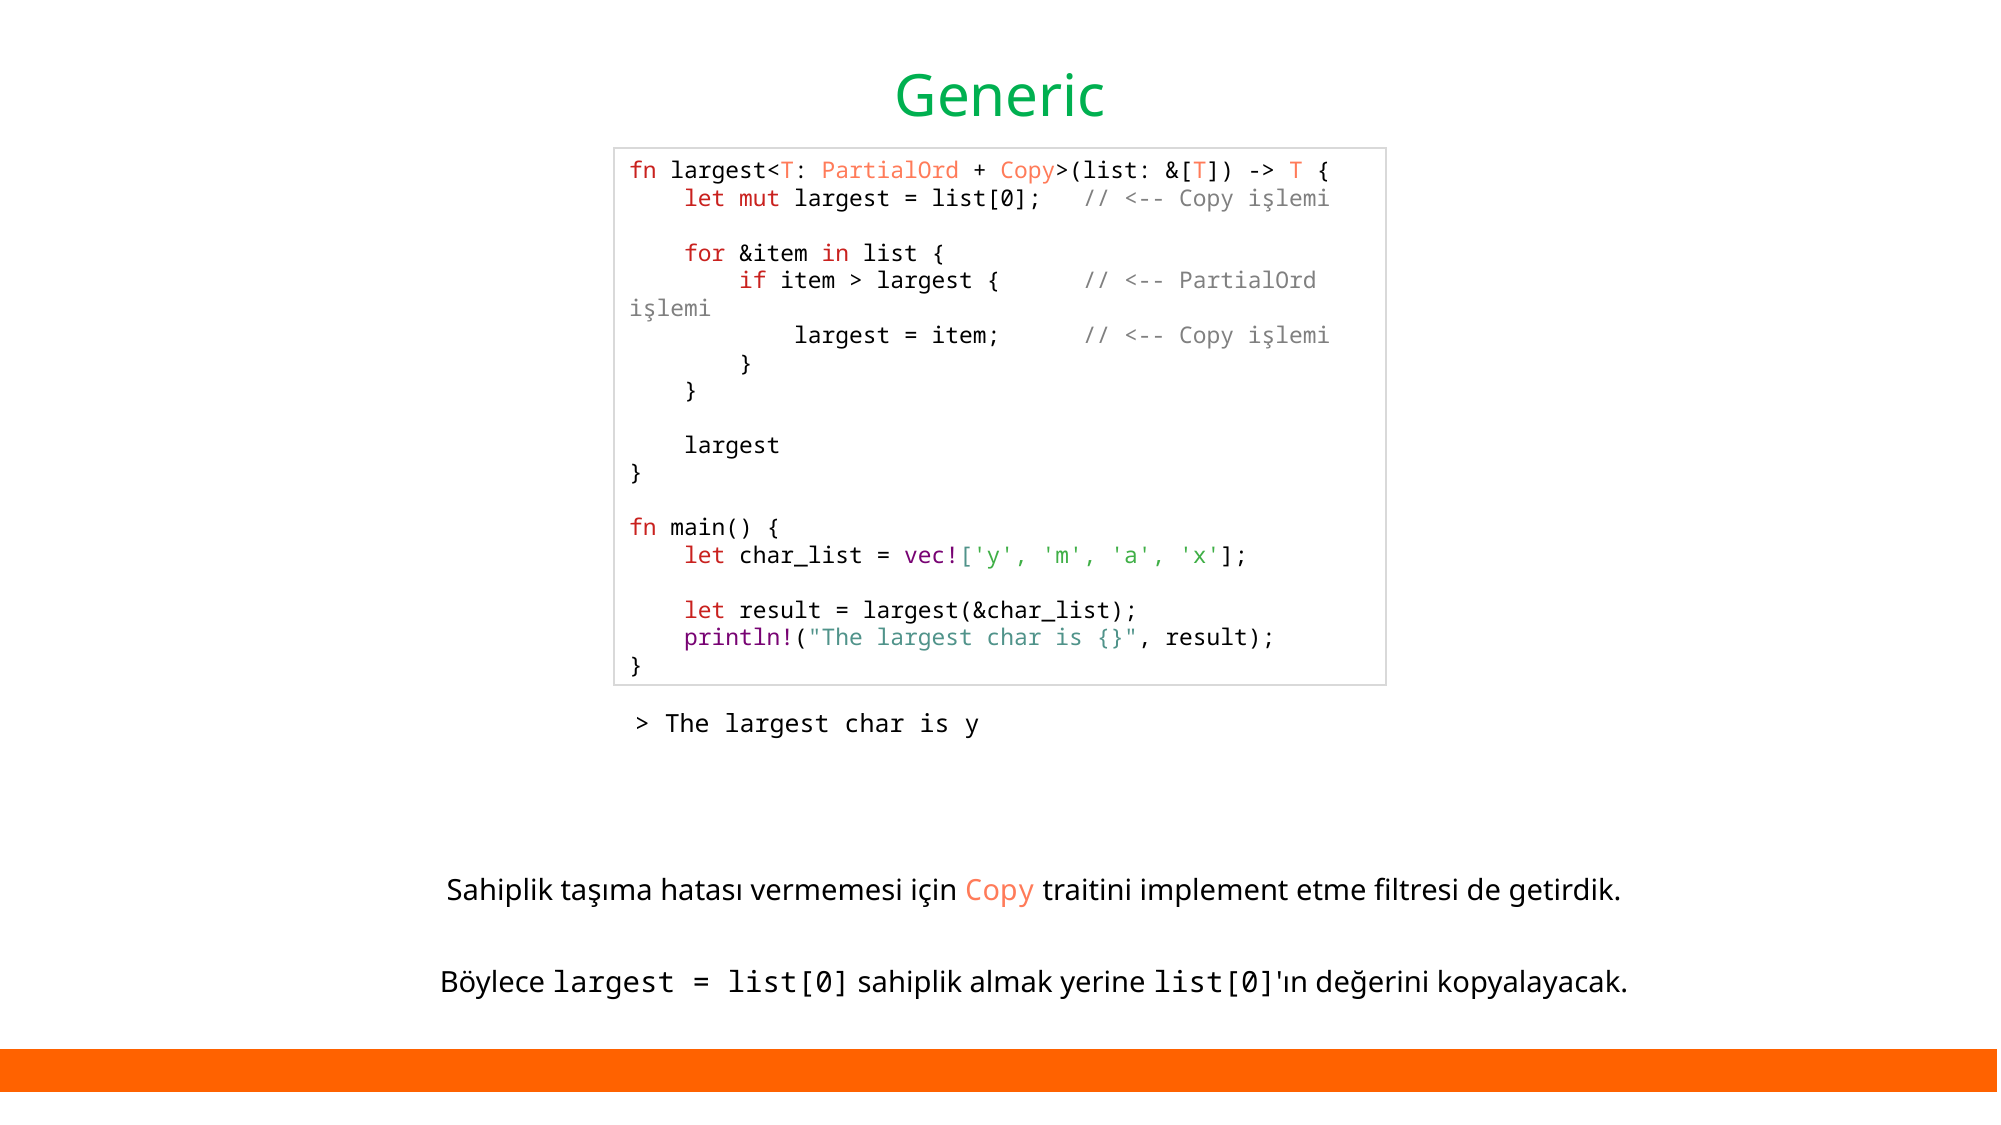

# Generic
fn largest<T: PartialOrd + Copy>(list: &[T]) -> T {
 let mut largest = list[0]; // <-- Copy işlemi
 for &item in list {
 if item > largest { // <-- PartialOrd işlemi
 largest = item; // <-- Copy işlemi
 }
 }
 largest
}
fn main() {
 let char_list = vec!['y', 'm', 'a', 'x'];
 let result = largest(&char_list);
 println!("The largest char is {}", result);
}
> The largest char is y
Sahiplik taşıma hatası vermemesi için Copy traitini implement etme filtresi de getirdik.
Böylece largest = list[0] sahiplik almak yerine list[0]'ın değerini kopyalayacak.